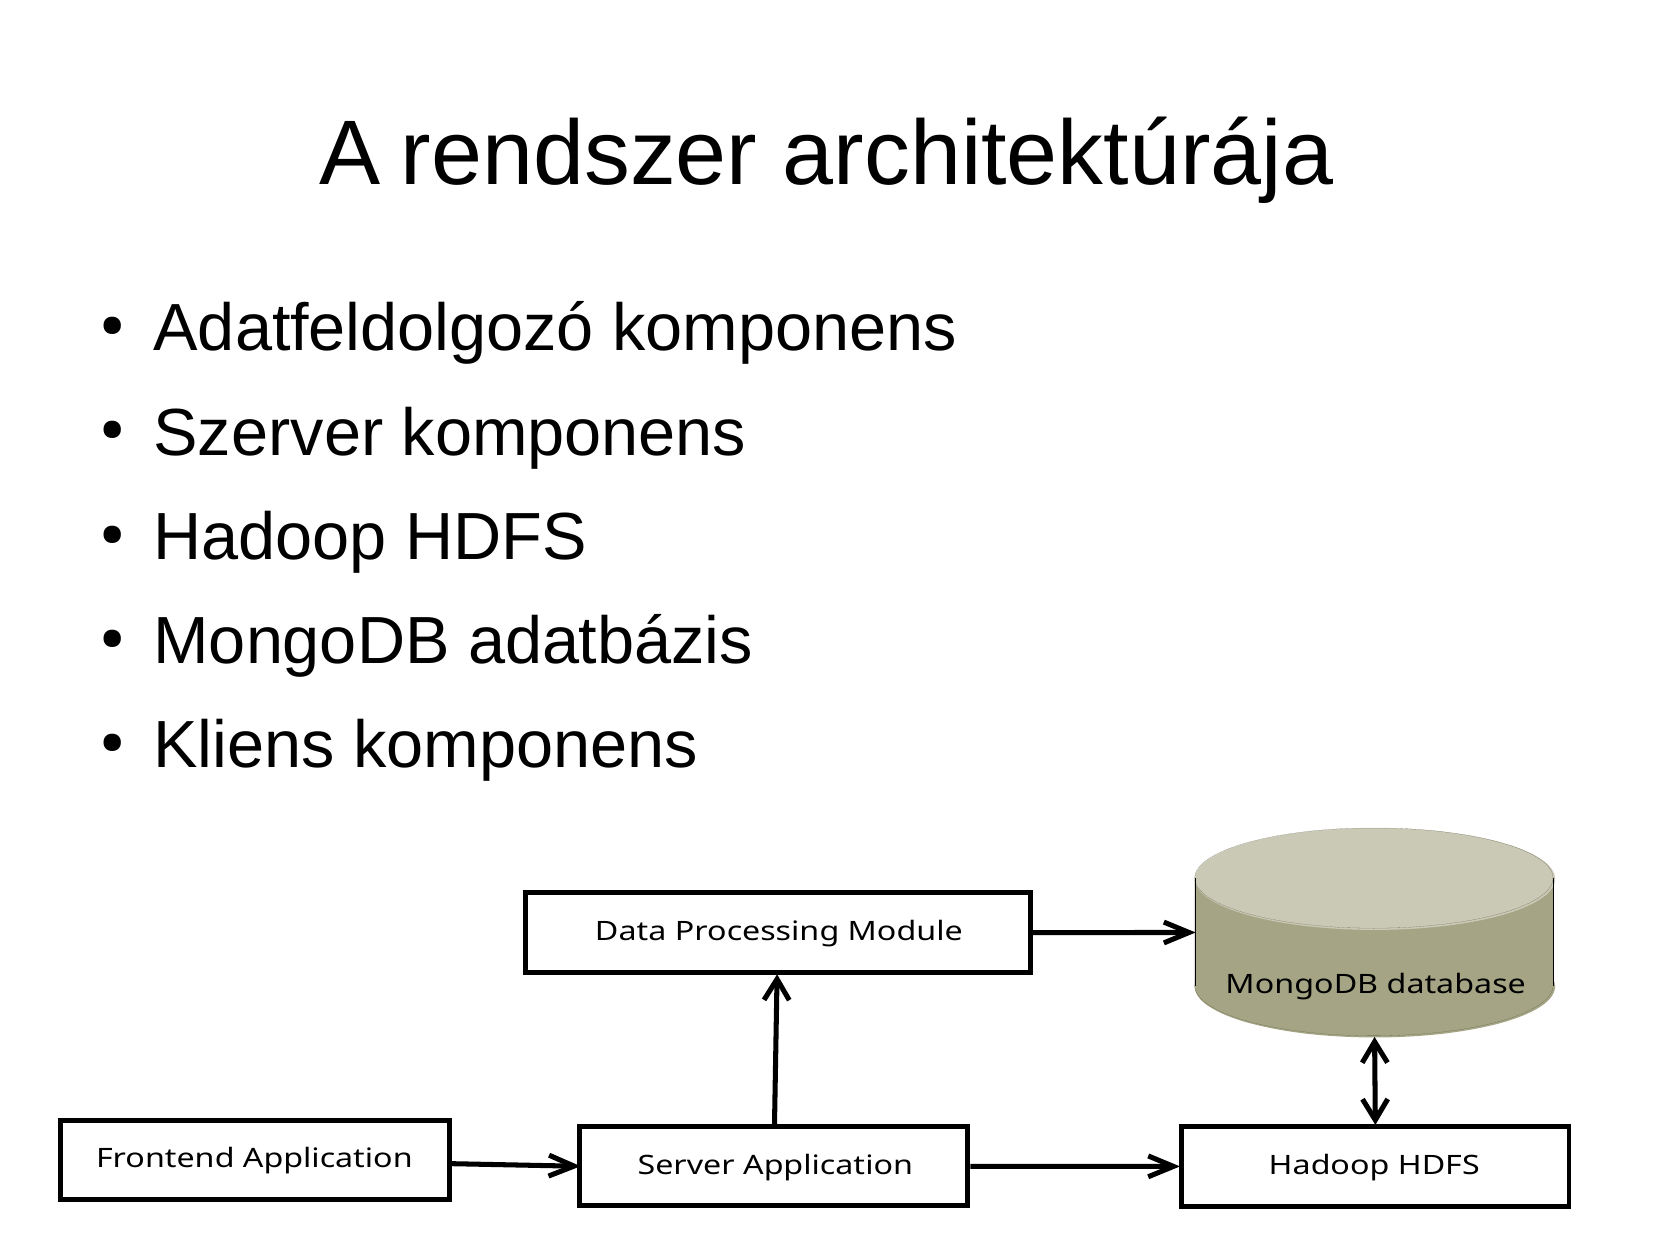

# A rendszer architektúrája
Adatfeldolgozó komponens
Szerver komponens
Hadoop HDFS
MongoDB adatbázis
Kliens komponens